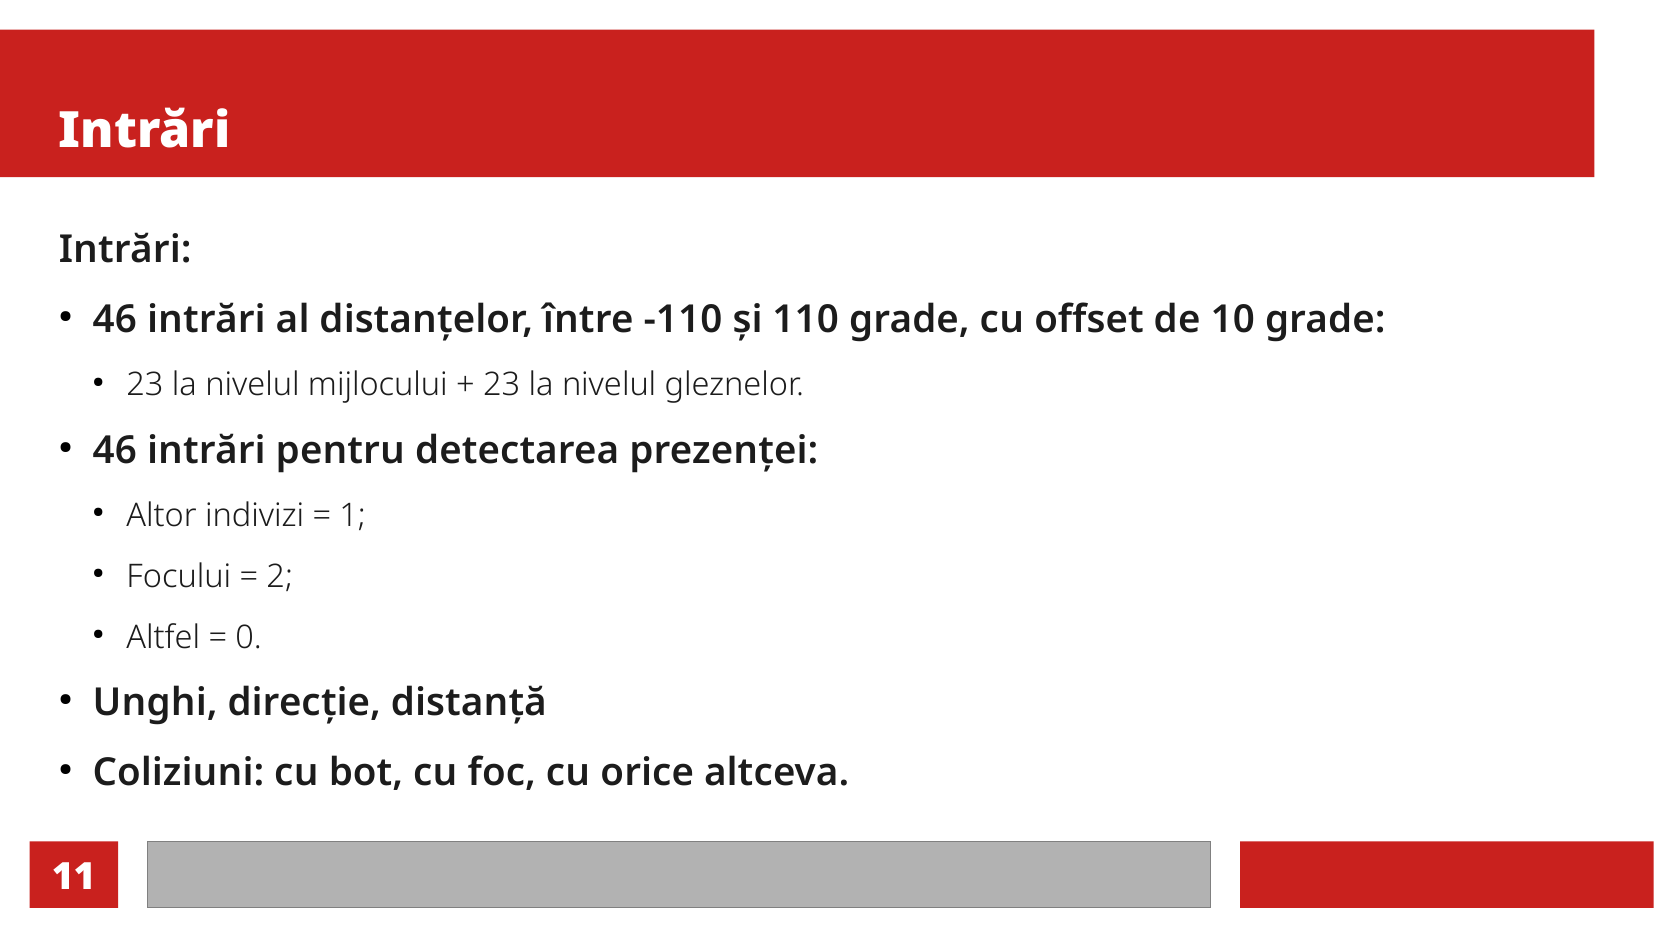

# Intrări
Intrări:
46 intrări al distanțelor, între -110 și 110 grade, cu offset de 10 grade:
23 la nivelul mijlocului + 23 la nivelul gleznelor.
46 intrări pentru detectarea prezenței:
Altor indivizi = 1;
Focului = 2;
Altfel = 0.
Unghi, direcție, distanță
Coliziuni: cu bot, cu foc, cu orice altceva.
11